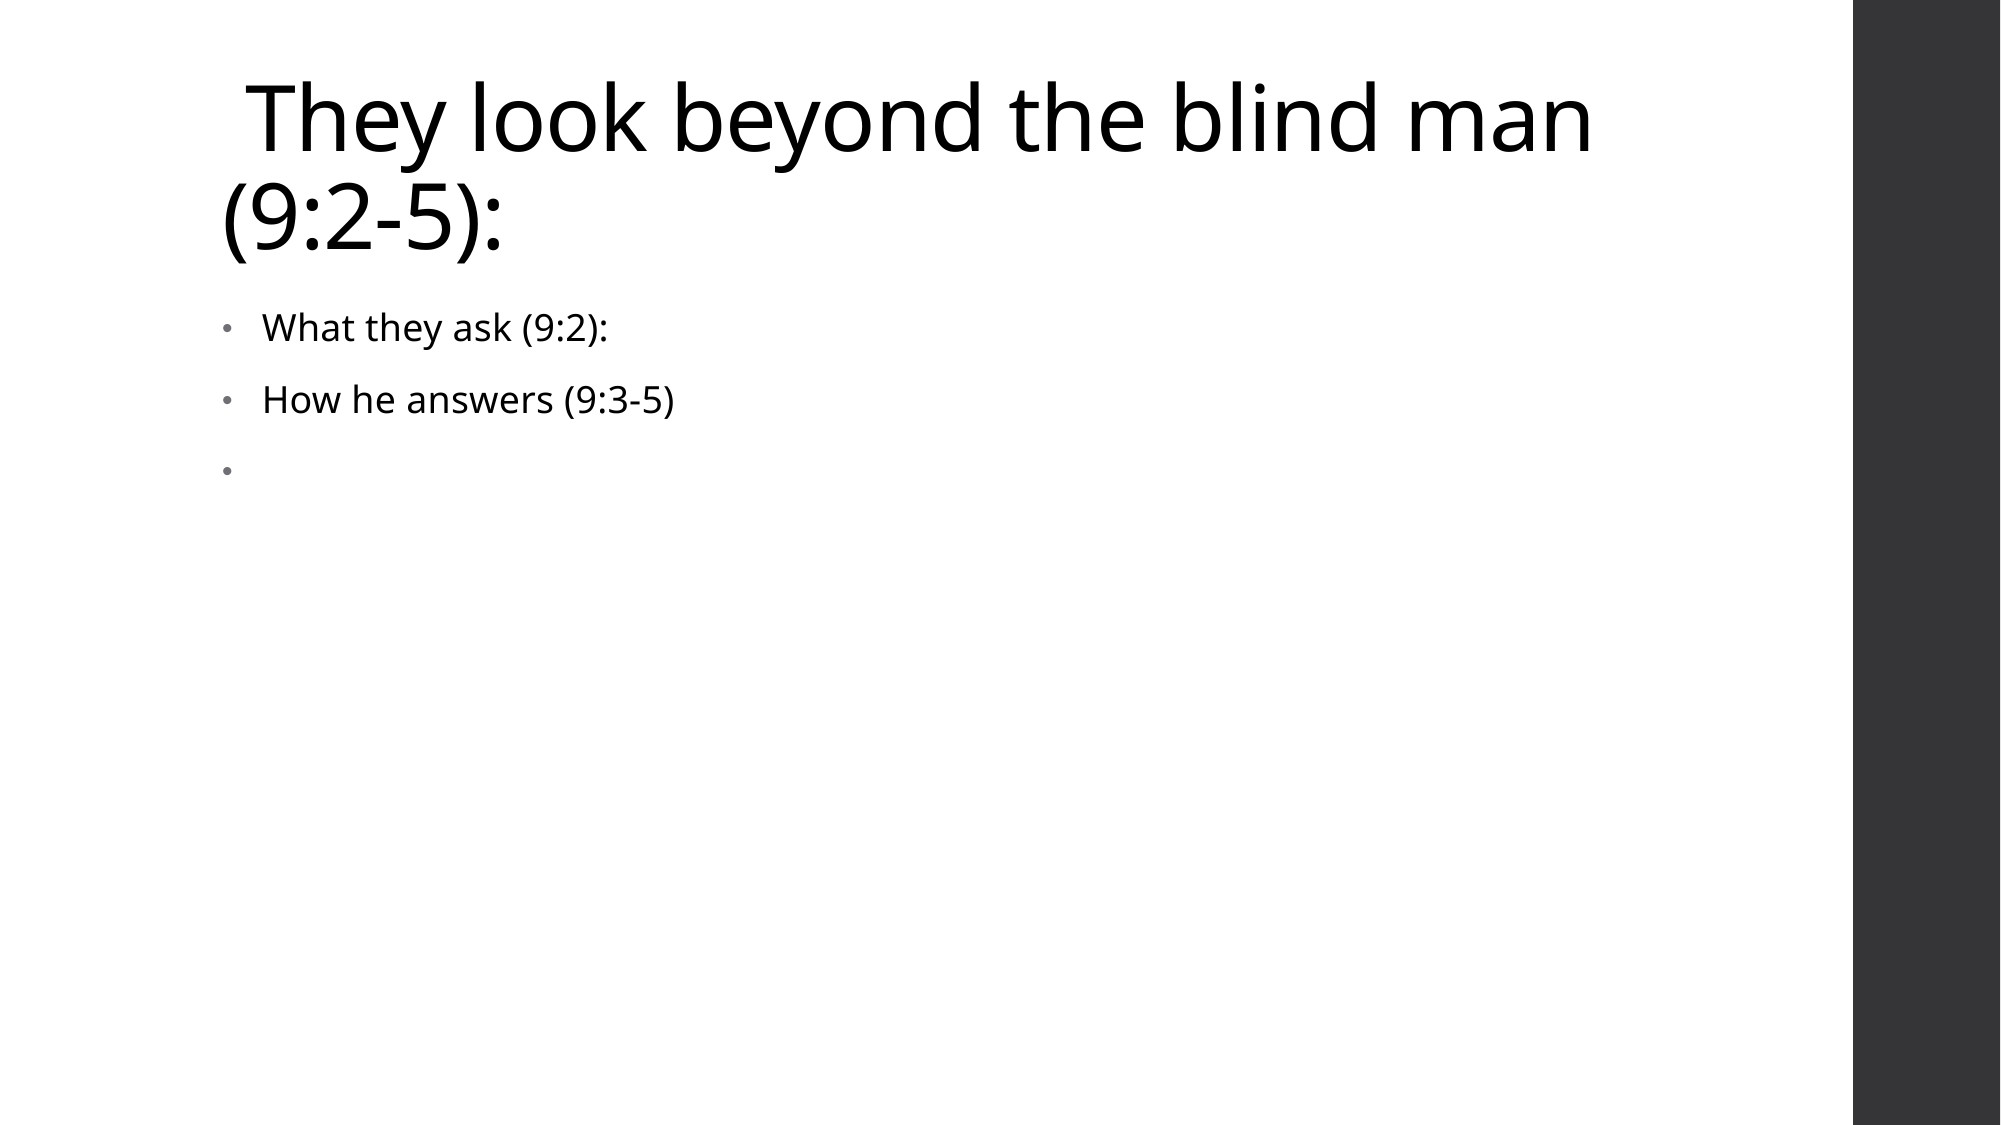

# They look beyond the blind man (9:2-5):
 What they ask (9:2):
 How he answers (9:3-5)